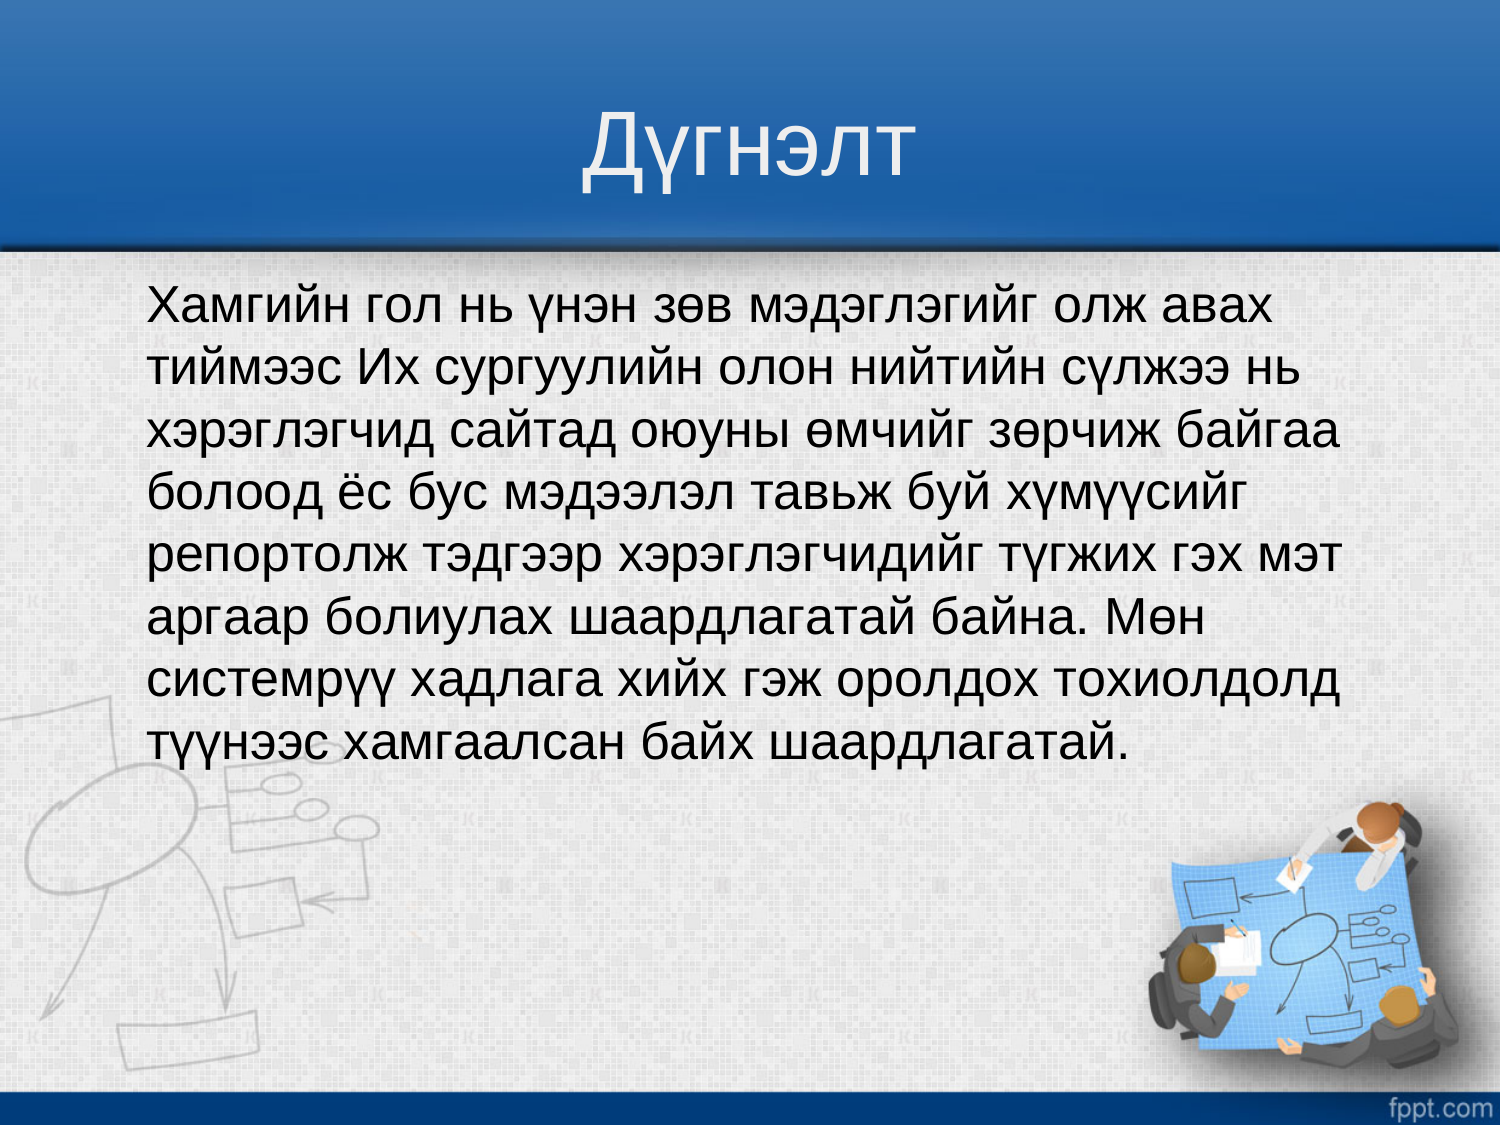

# Дүгнэлт
Хамгийн гол нь үнэн зөв мэдэглэгийг олж авах тиймээс Их сургуулийн олон нийтийн сүлжээ нь хэрэглэгчид сайтад оюуны өмчийг зөрчиж байгаа болоод ёс бус мэдээлэл тавьж буй хүмүүсийг репортолж тэдгээр хэрэглэгчидийг түгжих гэх мэт аргаар болиулах шаардлагатай байна. Мөн системрүү хадлага хийх гэж оролдох тохиолдолд түүнээс хамгаалсан байх шаардлагатай.